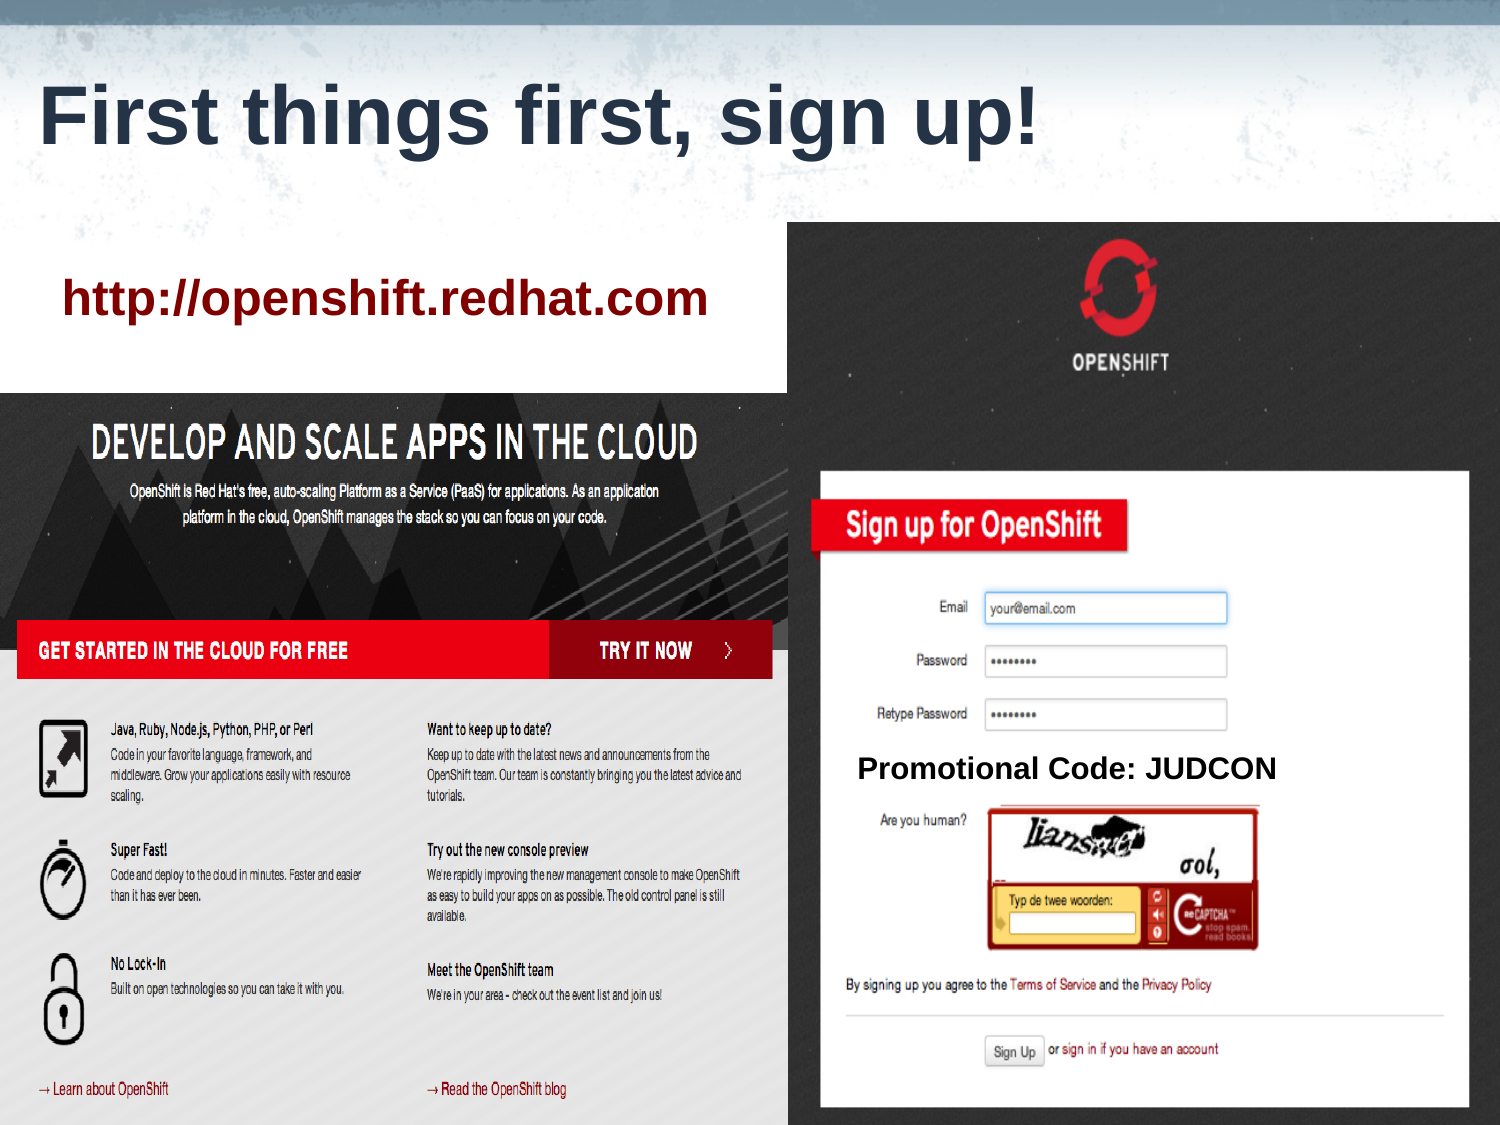

# First things first, sign up!
http://openshift.redhat.com
Promotional Code: JUDCON